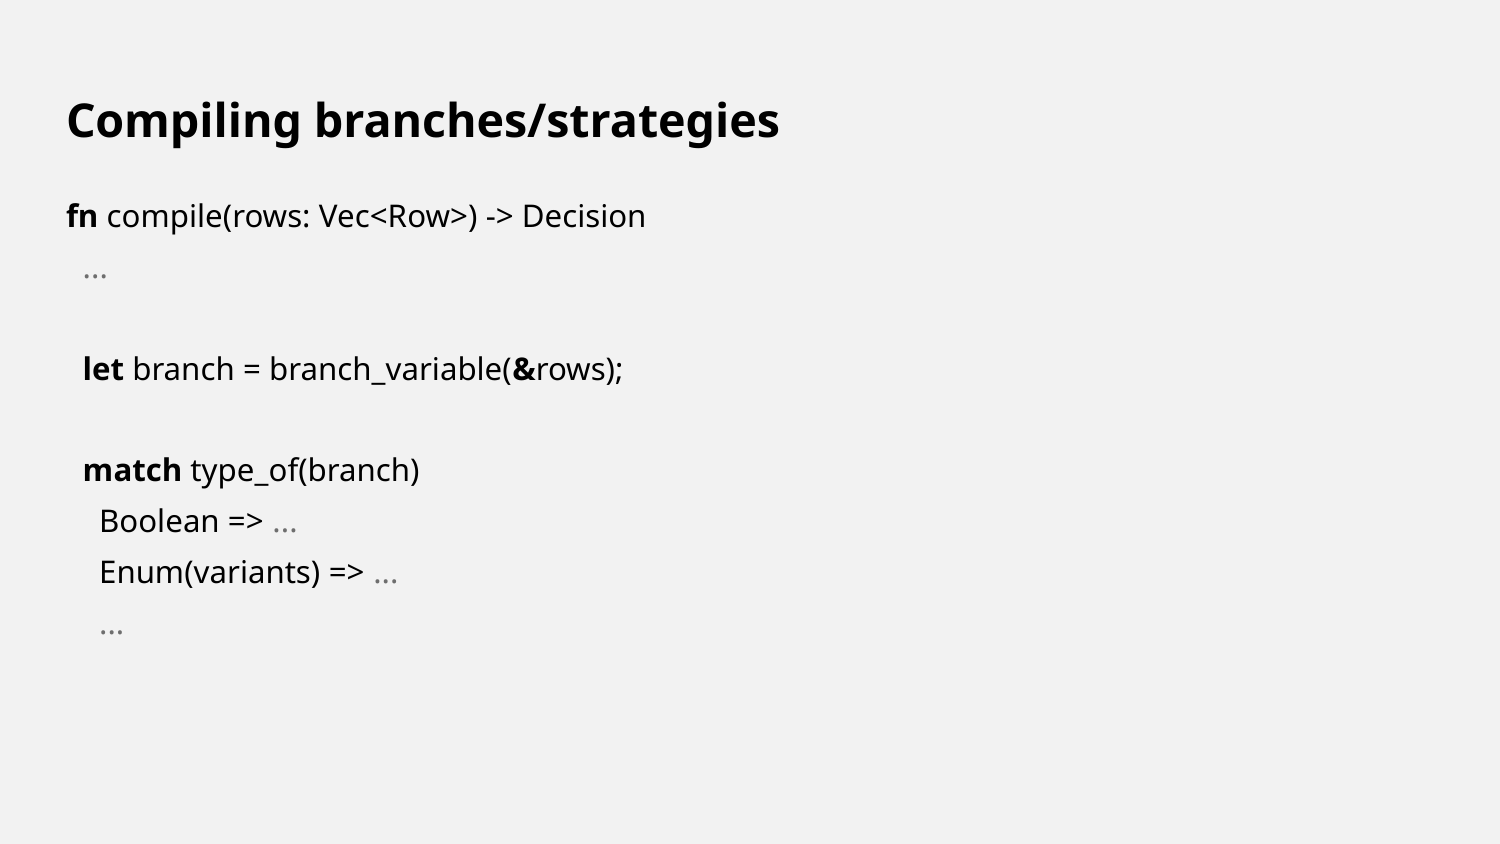

# Compiling branches/strategies
fn compile(rows: Vec<Row>) -> Decision
 ...
 let branch = branch_variable(&rows);
 match type_of(branch)
 Boolean => ...
 Enum(variants) => ...
 ...